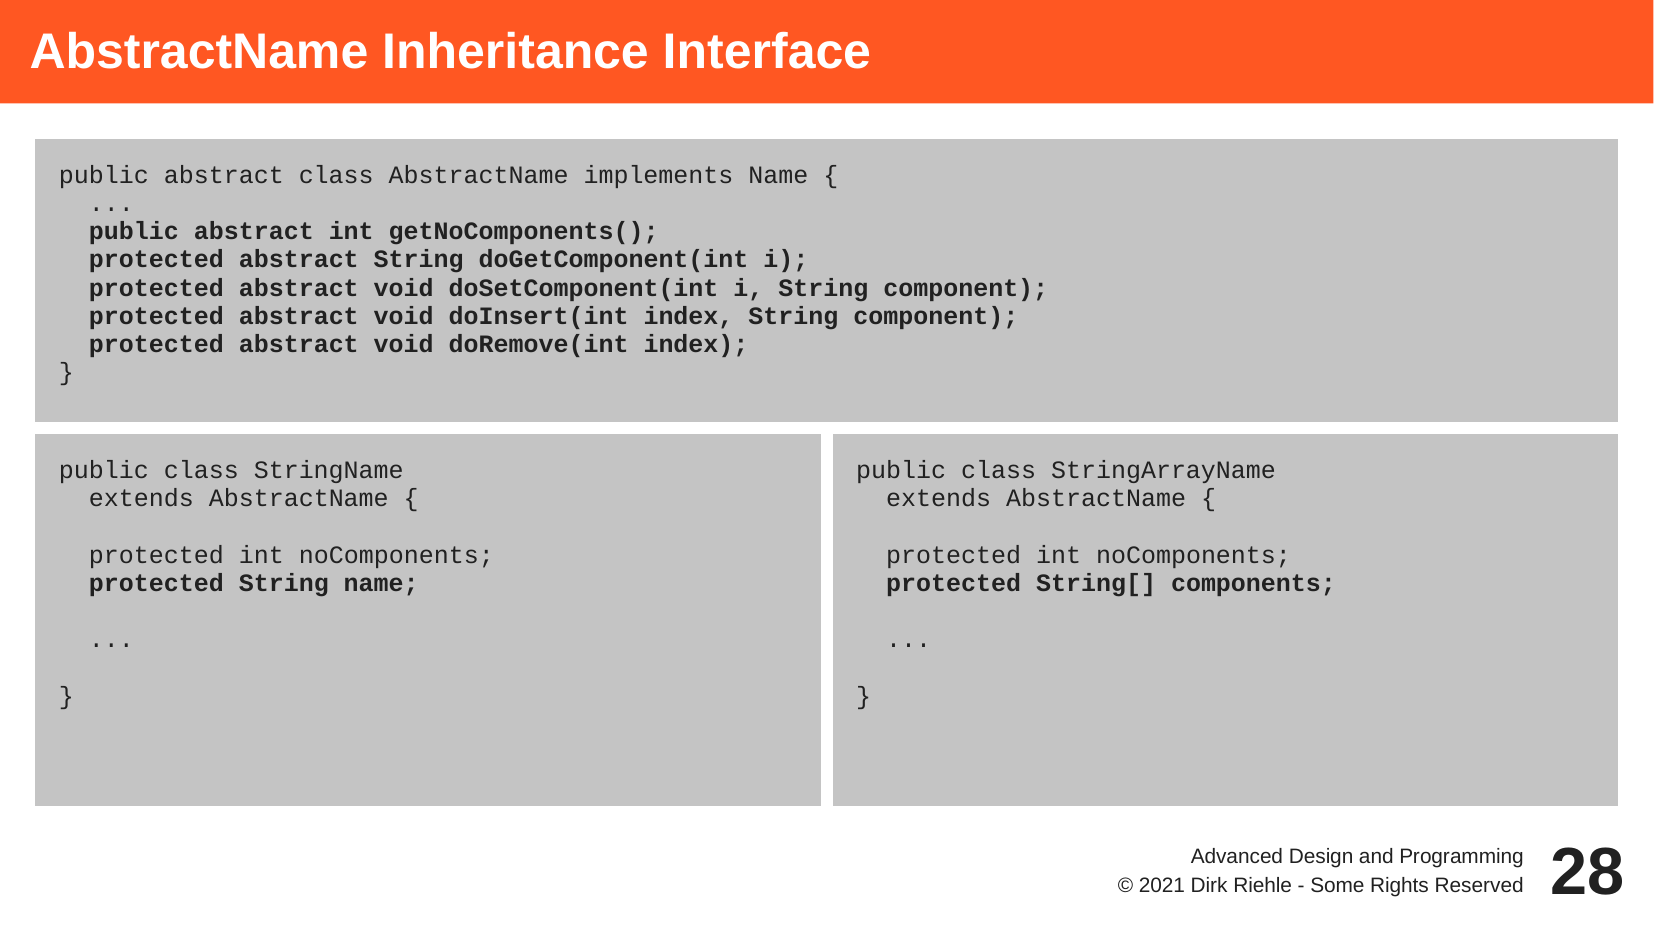

# AbstractName Inheritance Interface
public abstract class AbstractName implements Name {
 ...
 public abstract int getNoComponents();
 protected abstract String doGetComponent(int i);
 protected abstract void doSetComponent(int i, String component);
 protected abstract void doInsert(int index, String component);
 protected abstract void doRemove(int index);
}
public class StringName
 extends AbstractName {
 protected int noComponents;
 protected String name;
 ...
}
public class StringArrayName
 extends AbstractName {
 protected int noComponents;
 protected String[] components;
 ...
}
Advanced Design and Programming
28
© 2021 Dirk Riehle - Some Rights Reserved